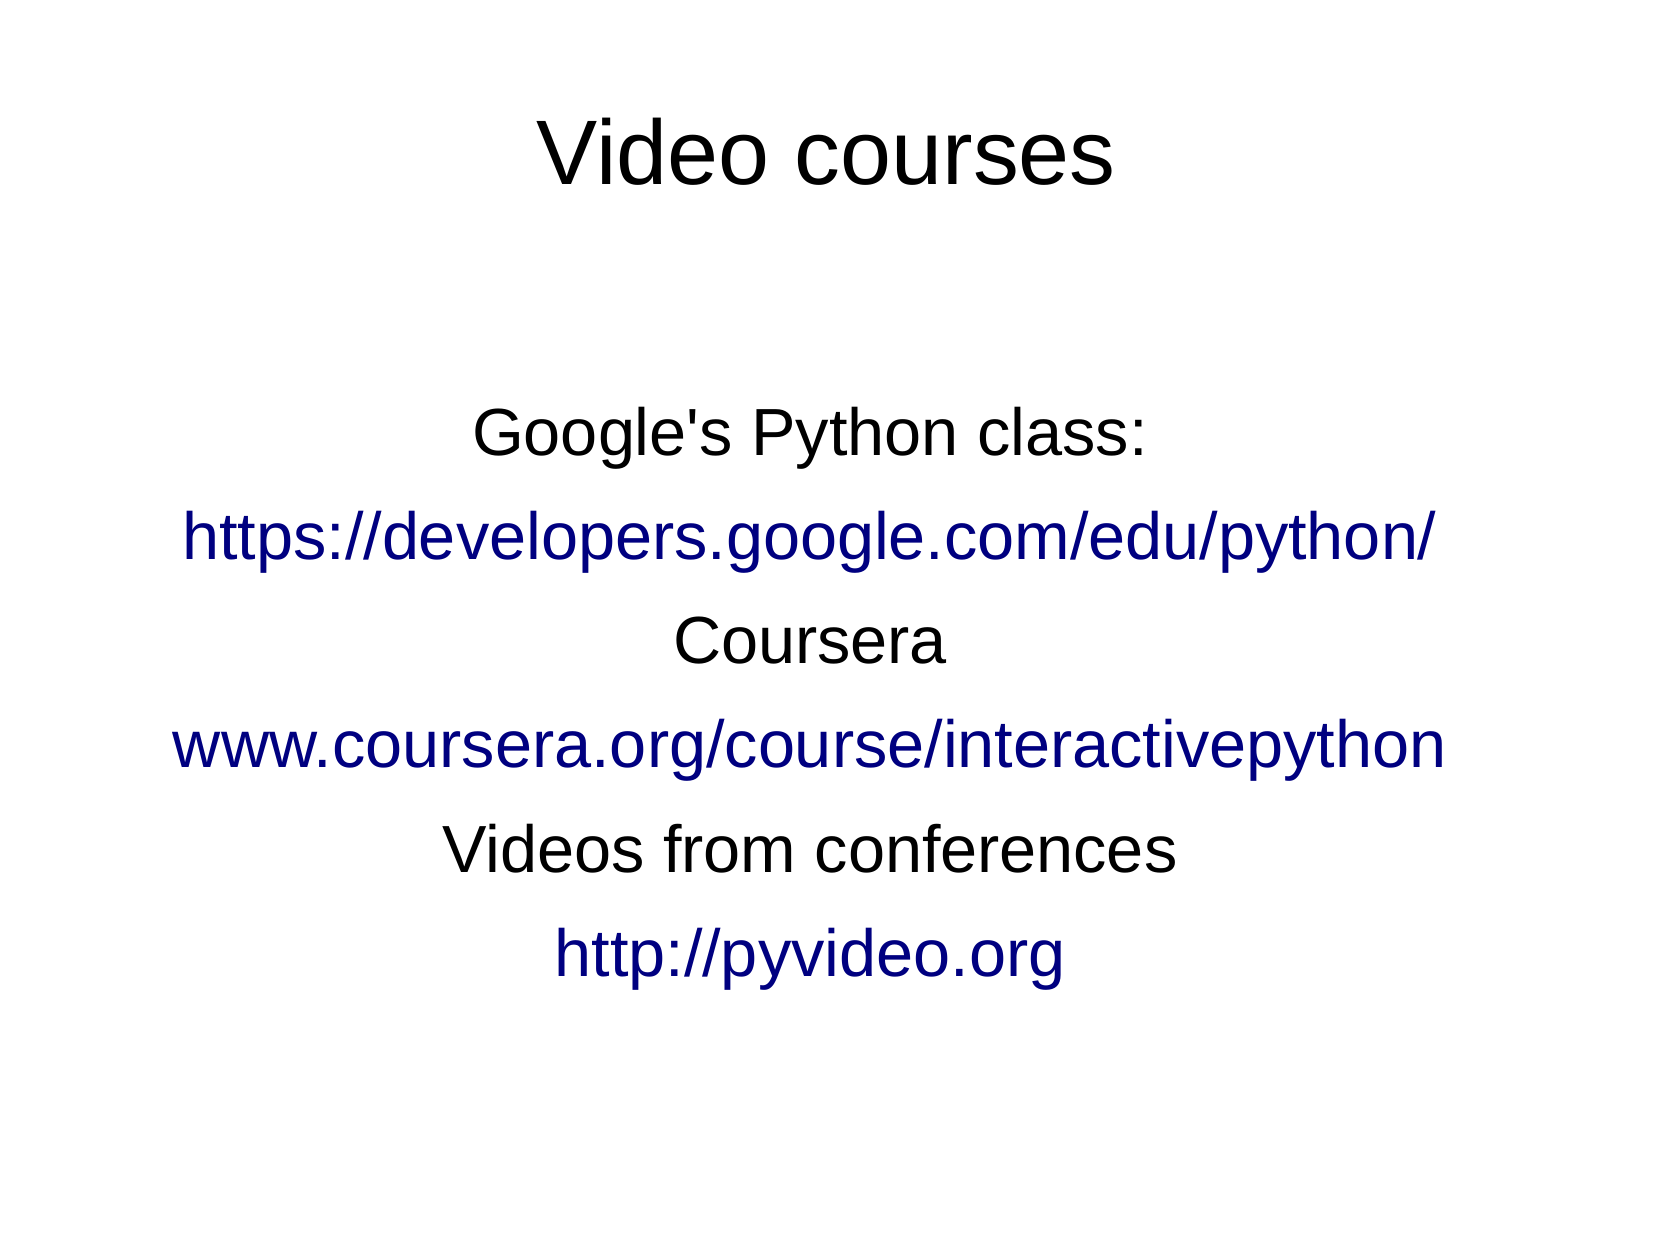

# Video courses
Google's Python class:
https://developers.google.com/edu/python/
Coursera
www.coursera.org/course/interactivepython
Videos from conferences
http://pyvideo.org